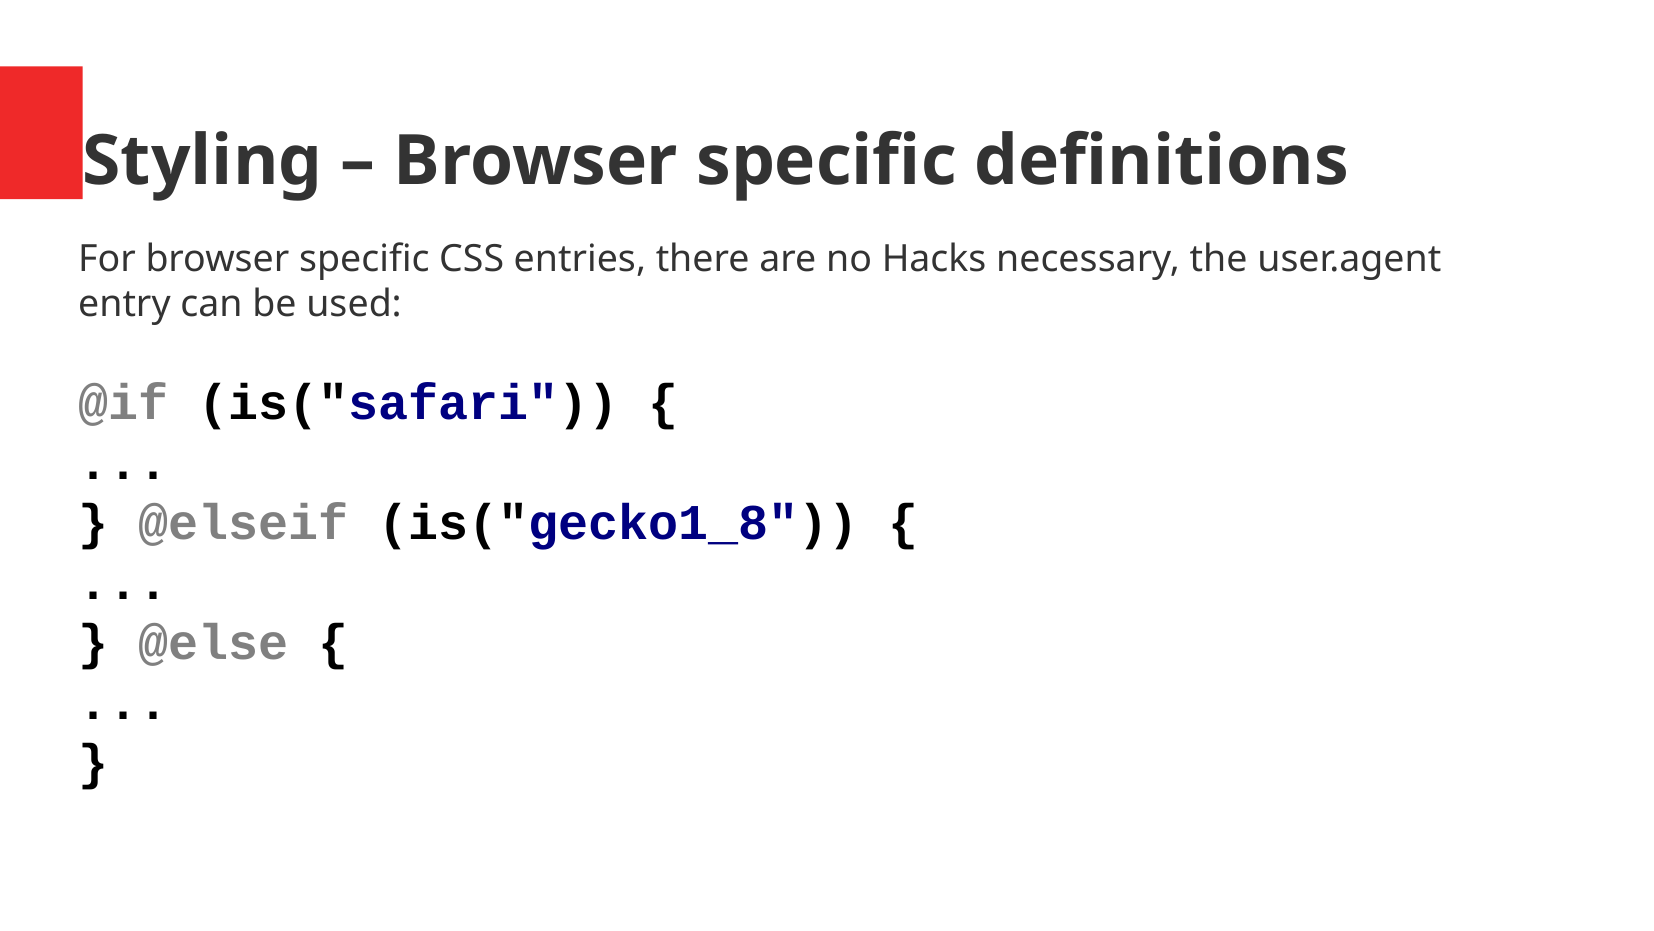

# Styling – Browser specific definitions
For browser specific CSS entries, there are no Hacks necessary, the user.agent entry can be used:
@if (is("safari")) {
...
} @elseif (is("gecko1_8")) {
...
} @else {
...
}